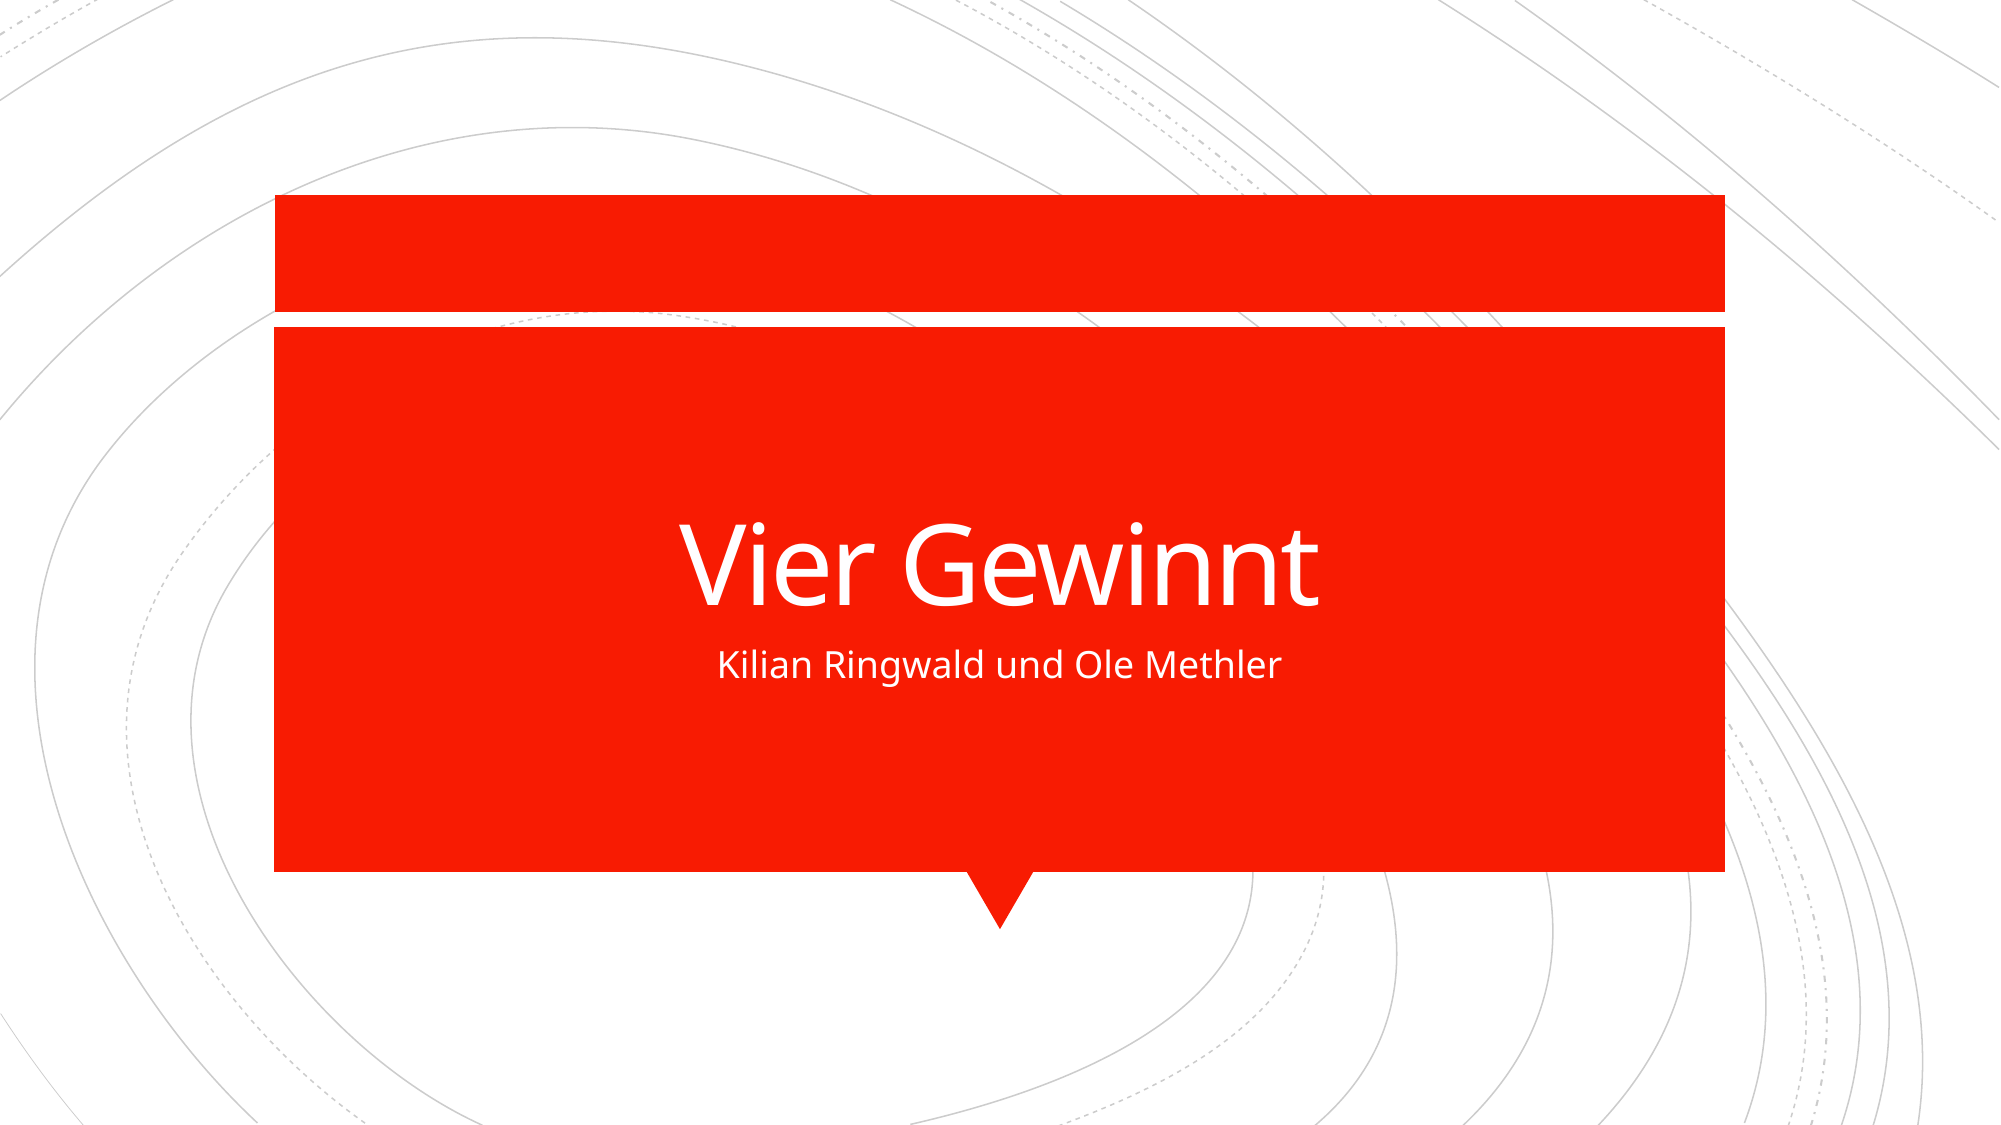

# Vier Gewinnt
Kilian Ringwald und Ole Methler